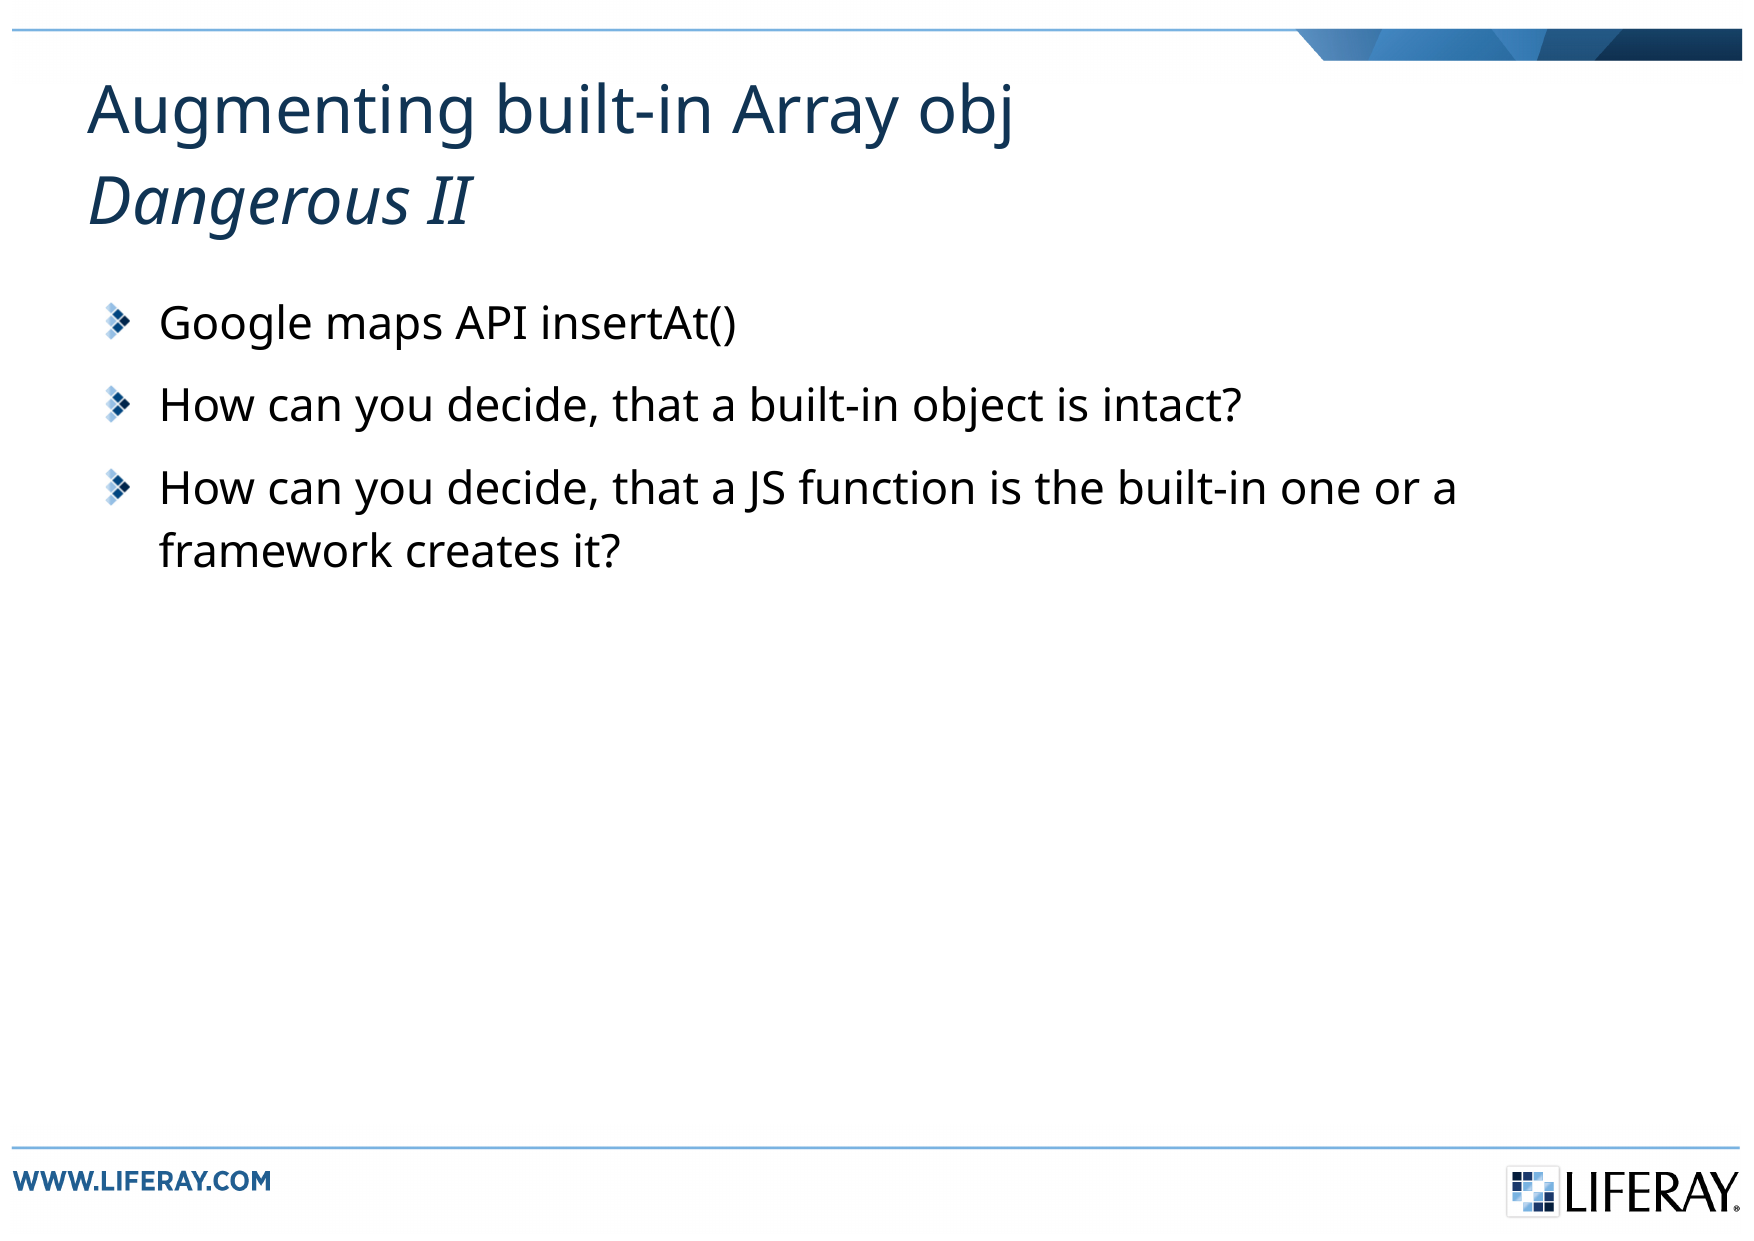

# Augmenting built-in Array obj Dangerous II
Google maps API insertAt()
How can you decide, that a built-in object is intact?
How can you decide, that a JS function is the built-in one or a framework creates it?